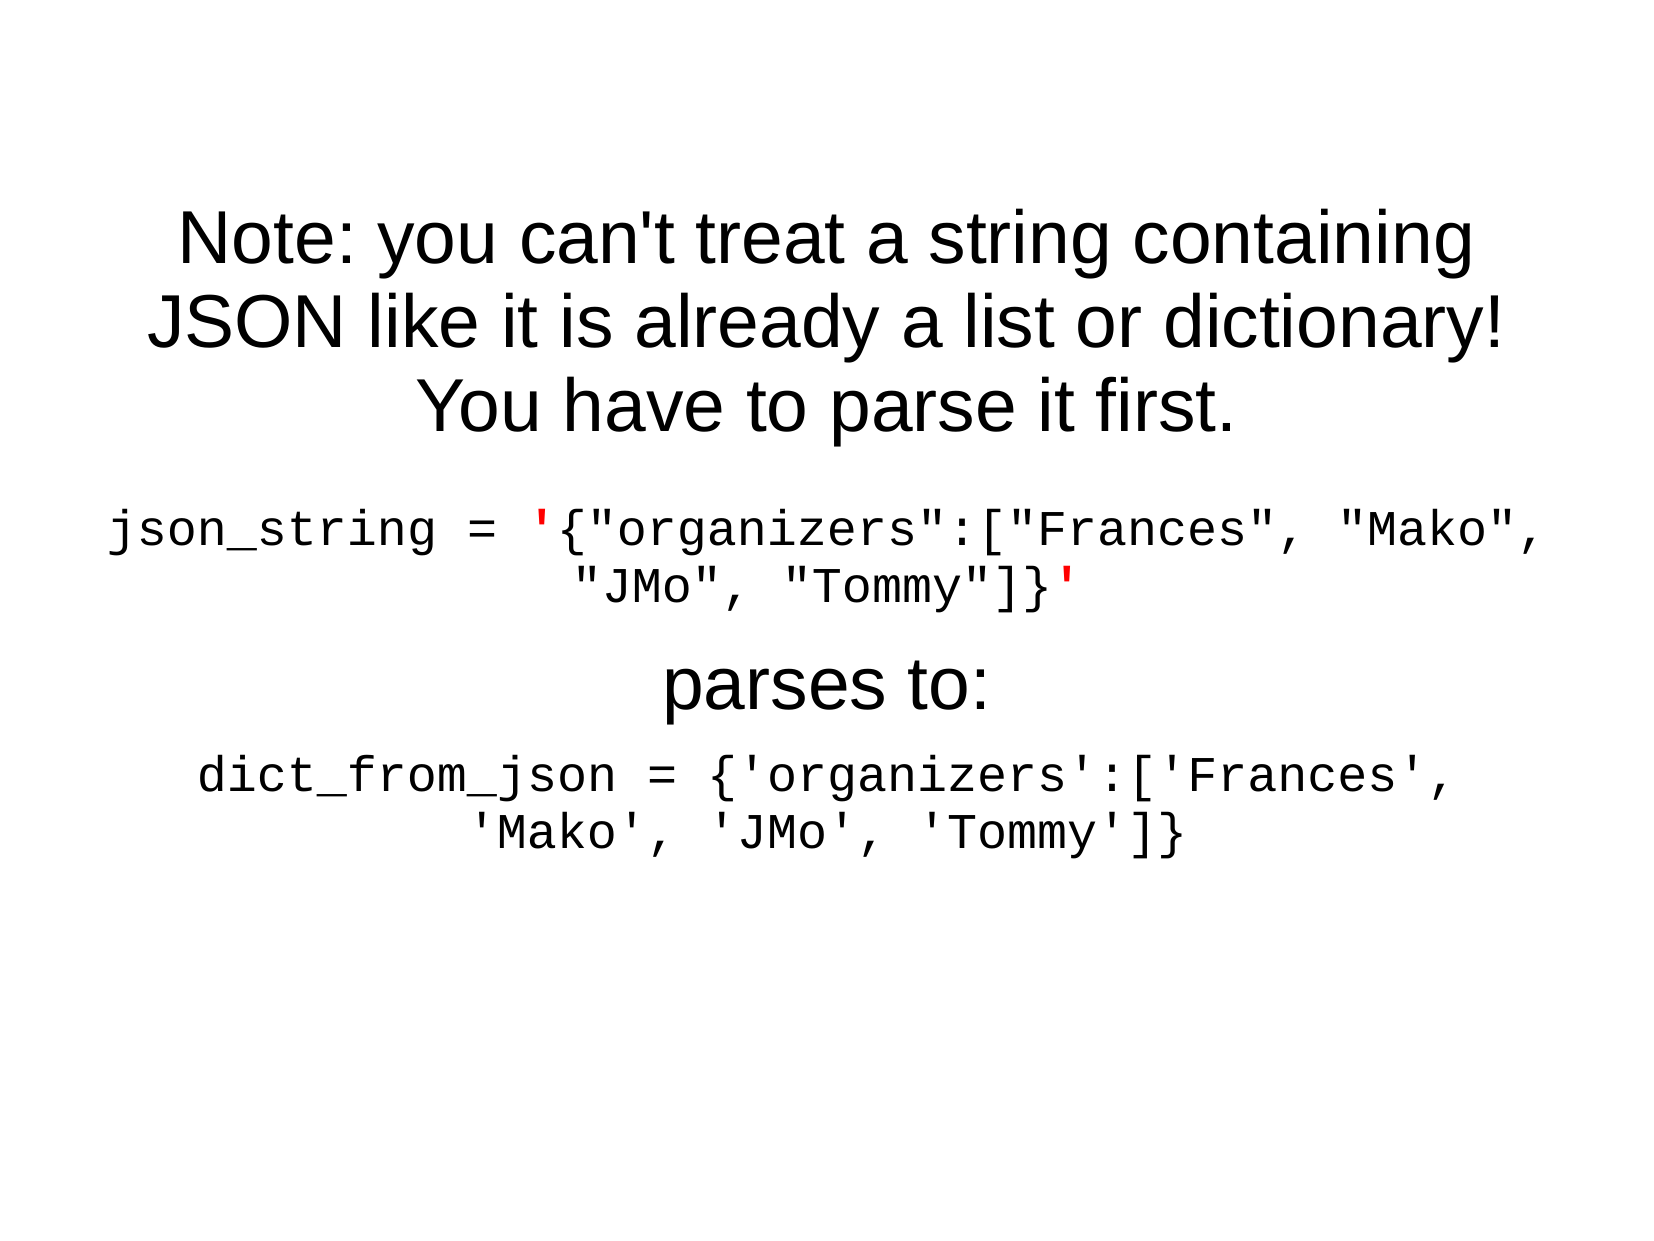

# Note: you can't treat a string containing JSON like it is already a list or dictionary!
You have to parse it first.
json_string = '{"organizers":["Frances", "Mako", "JMo", "Tommy"]}'
parses to:
dict_from_json = {'organizers':['Frances', 'Mako', 'JMo', 'Tommy']}